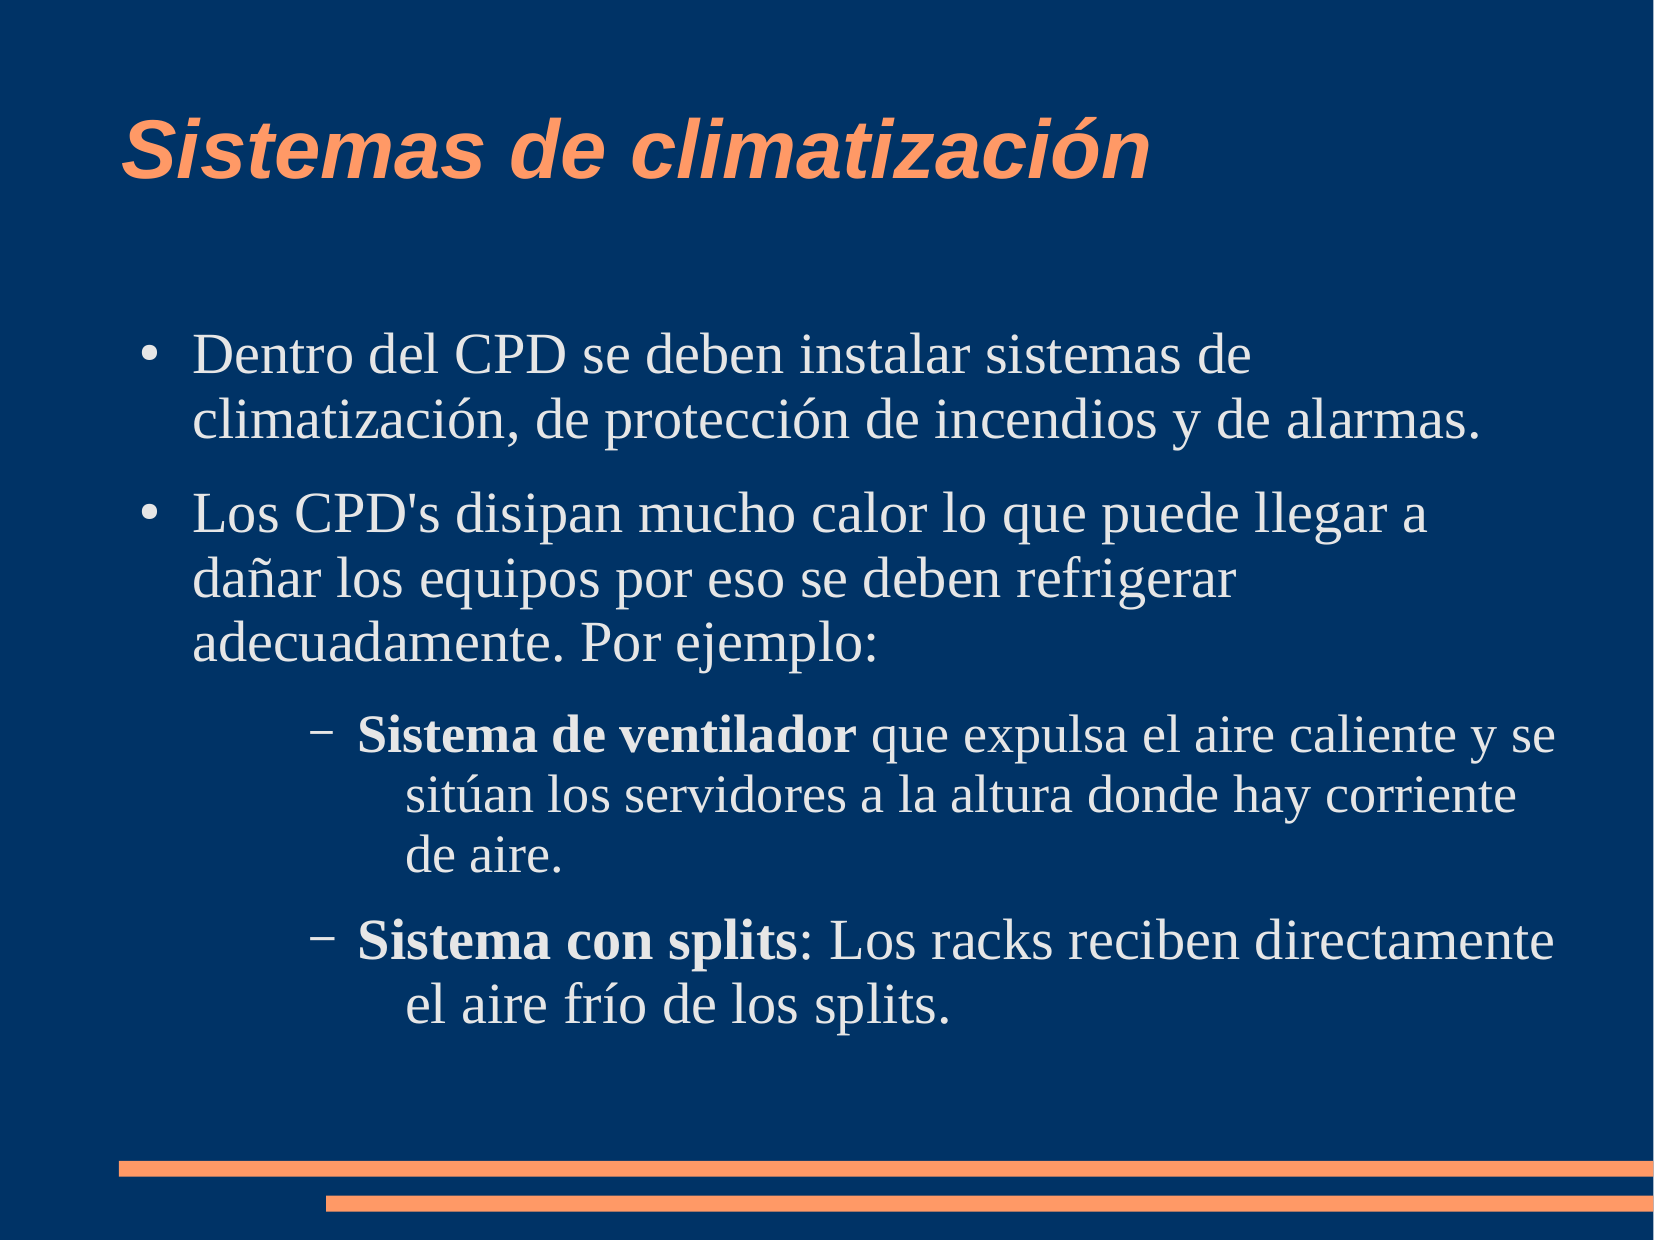

# Sistemas de climatización
Dentro del CPD se deben instalar sistemas de climatización, de protección de incendios y de alarmas.
Los CPD's disipan mucho calor lo que puede llegar a dañar los equipos por eso se deben refrigerar adecuadamente. Por ejemplo:
Sistema de ventilador que expulsa el aire caliente y se sitúan los servidores a la altura donde hay corriente de aire.
Sistema con splits: Los racks reciben directamente el aire frío de los splits.